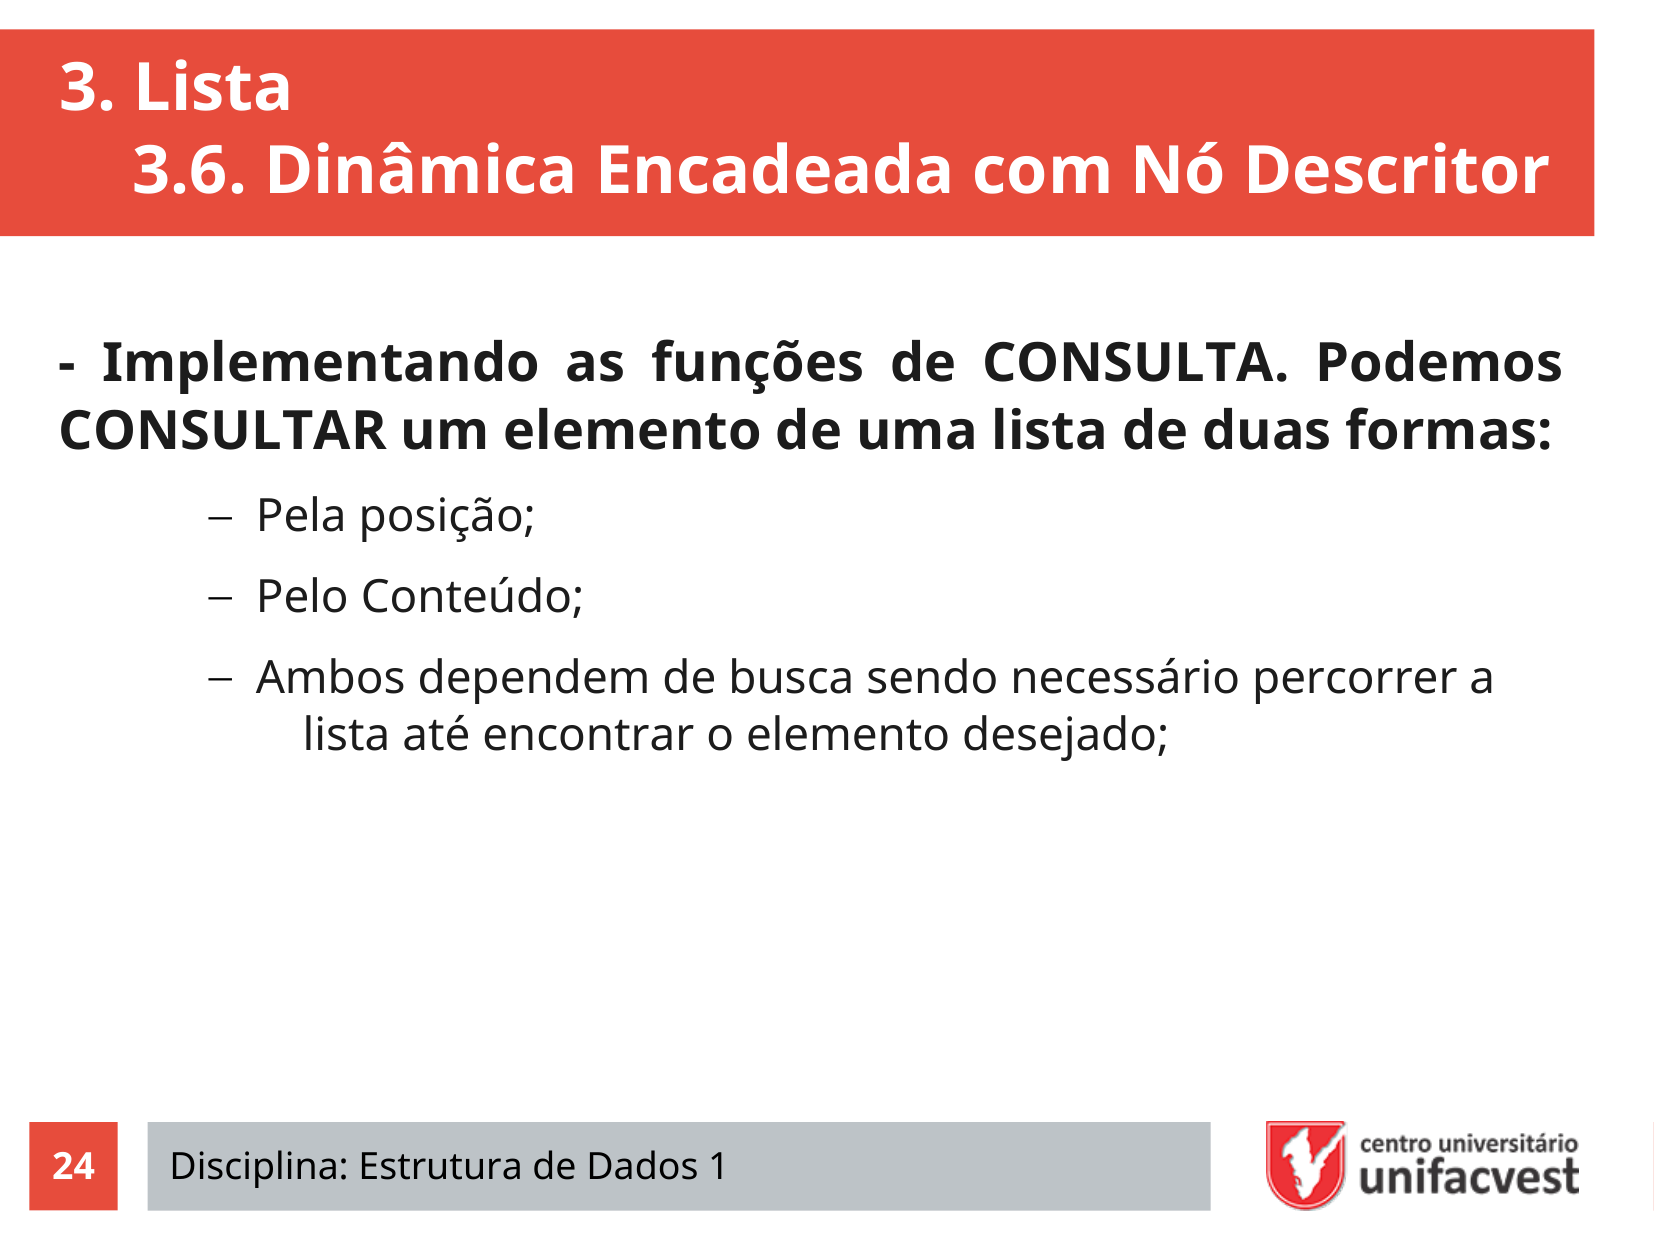

# 3. Lista 3.6. Dinâmica Encadeada com Nó Descritor
- Implementando as funções de CONSULTA. Podemos CONSULTAR um elemento de uma lista de duas formas:
Pela posição;
Pelo Conteúdo;
Ambos dependem de busca sendo necessário percorrer a lista até encontrar o elemento desejado;
24
Disciplina: Estrutura de Dados 1